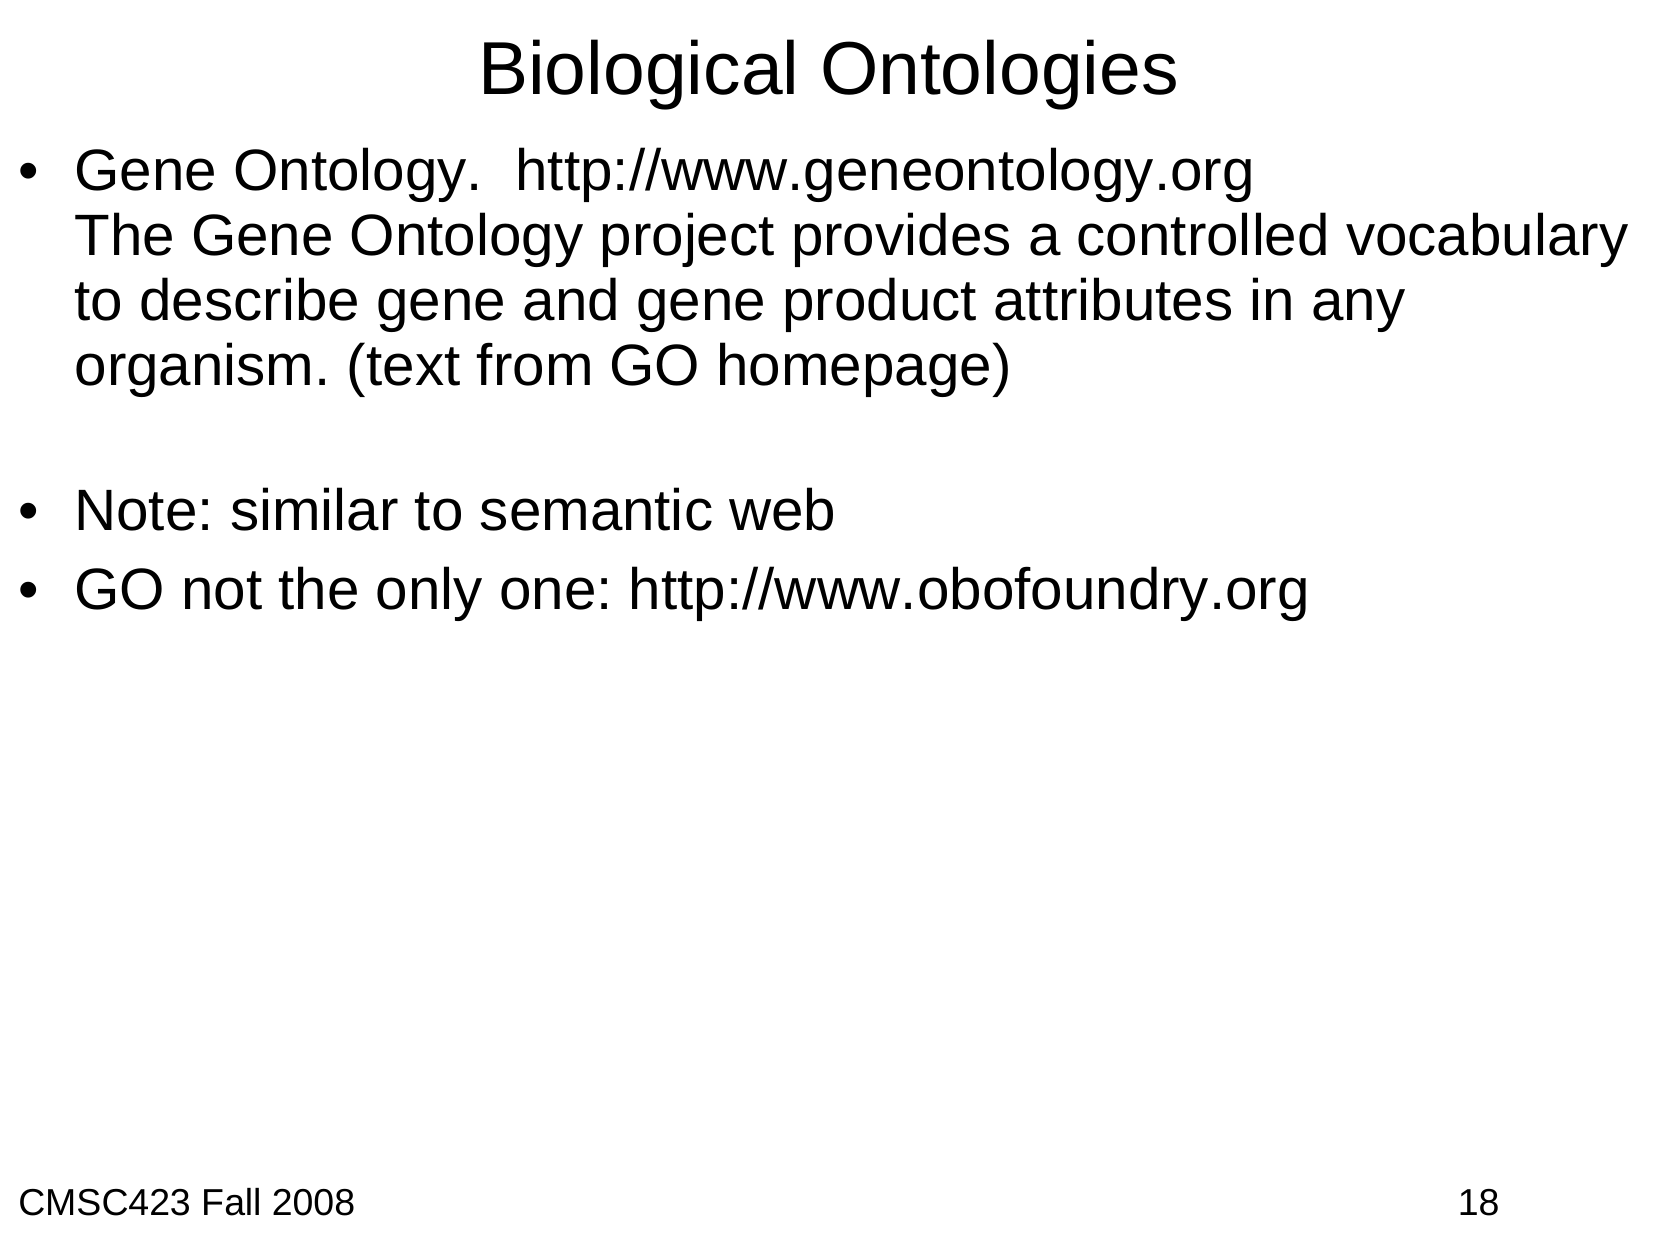

# Biological Ontologies
Gene Ontology. http://www.geneontology.org
The Gene Ontology project provides a controlled vocabulary to describe gene and gene product attributes in any organism. (text from GO homepage)
Note: similar to semantic web
GO not the only one: http://www.obofoundry.org
CMSC423 Fall 2008
18